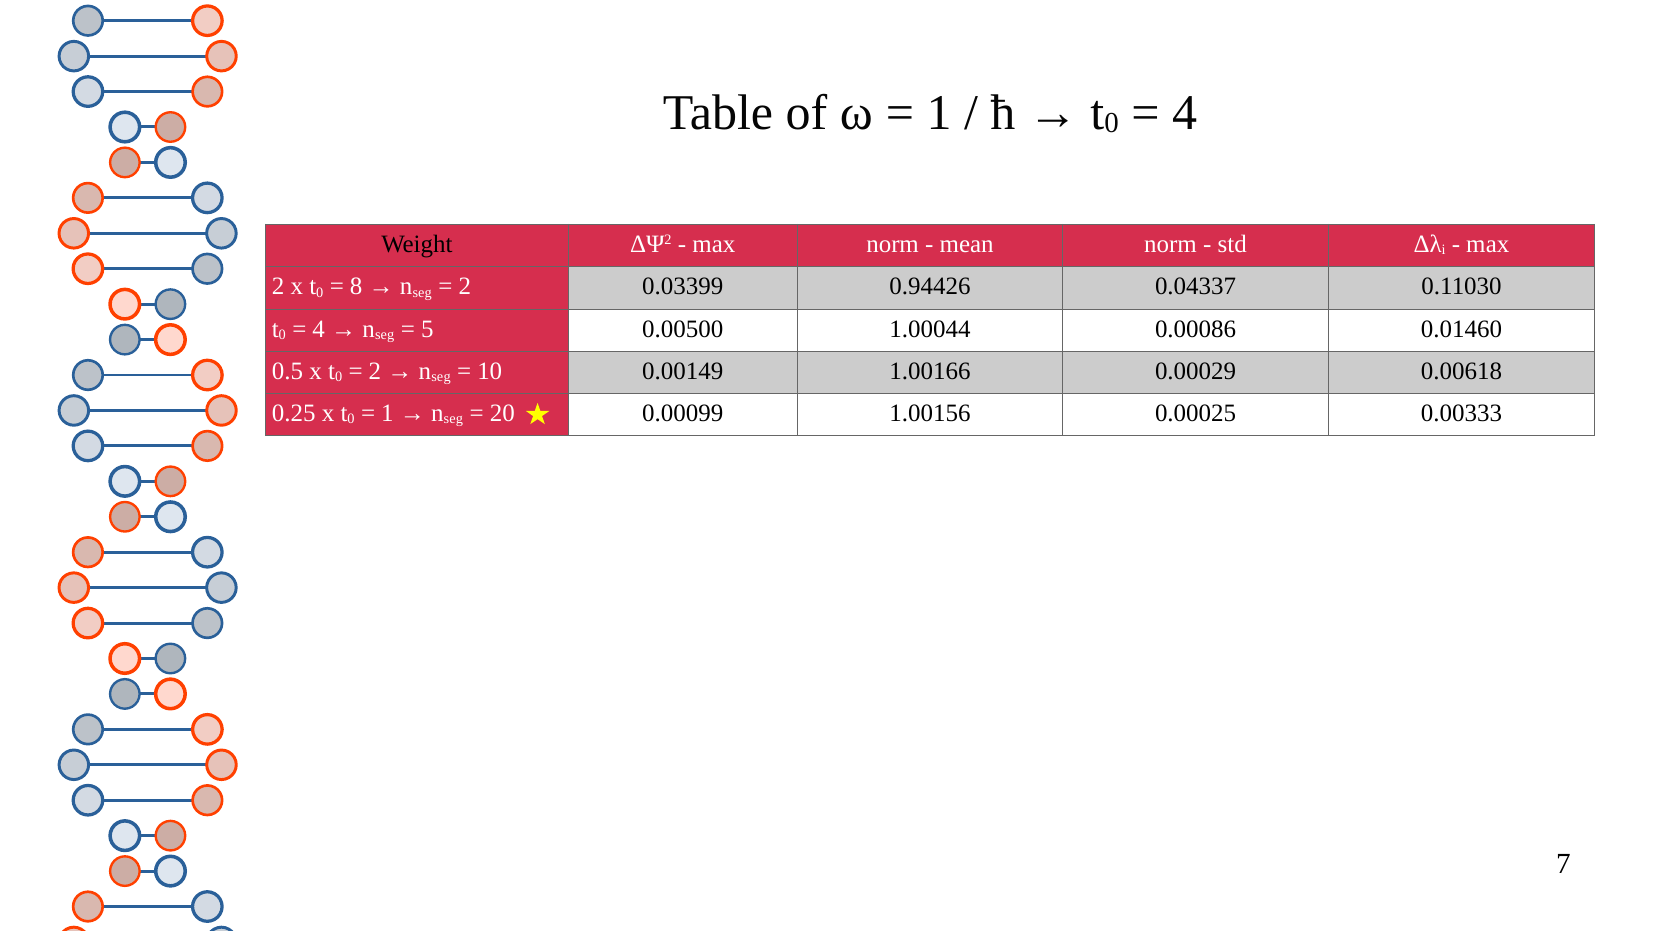

# Table of ω = 1 / ħ → t0 = 4
| Weight | ΔΨ2 - max | norm - mean | norm - std | Δλi - max |
| --- | --- | --- | --- | --- |
| 2 x t0 = 8 → nseg = 2 | 0.03399 | 0.94426 | 0.04337 | 0.11030 |
| t0 = 4 → nseg = 5 | 0.00500 | 1.00044 | 0.00086 | 0.01460 |
| 0.5 x t0 = 2 → nseg = 10 | 0.00149 | 1.00166 | 0.00029 | 0.00618 |
| 0.25 x t0 = 1 → nseg = 20 | 0.00099 | 1.00156 | 0.00025 | 0.00333 |
7